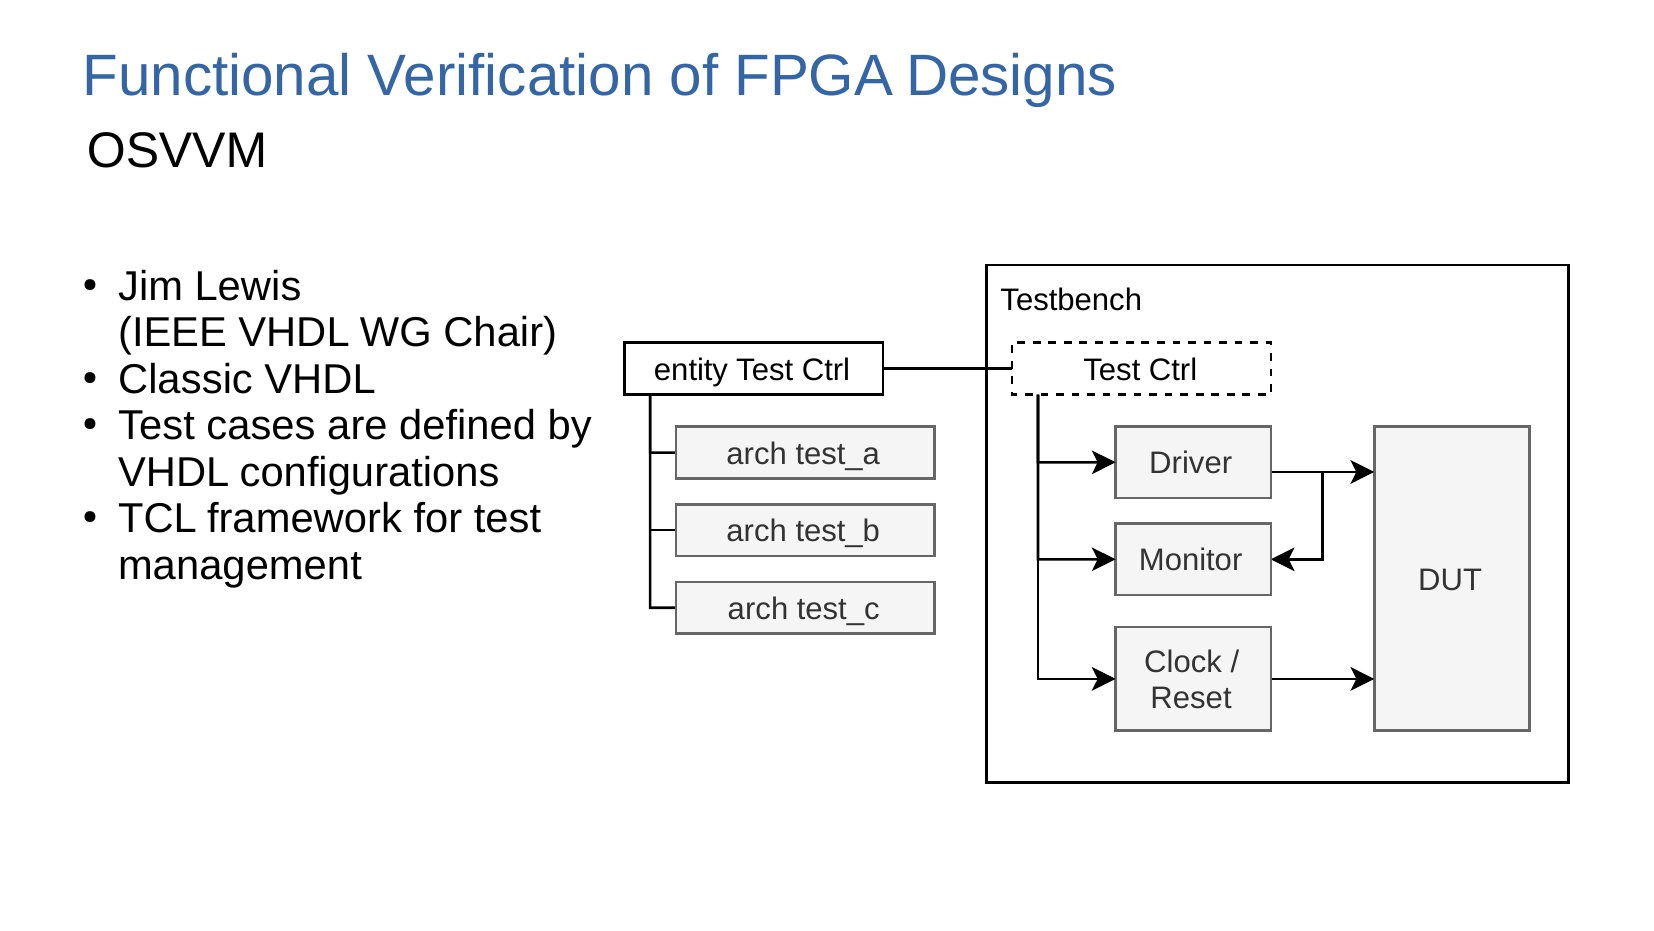

# Functional Verification of FPGA Designs
OSVVM
Jim Lewis
(IEEE VHDL WG Chair)
Classic VHDL
Test cases are defined by VHDL configurations
TCL framework for test management